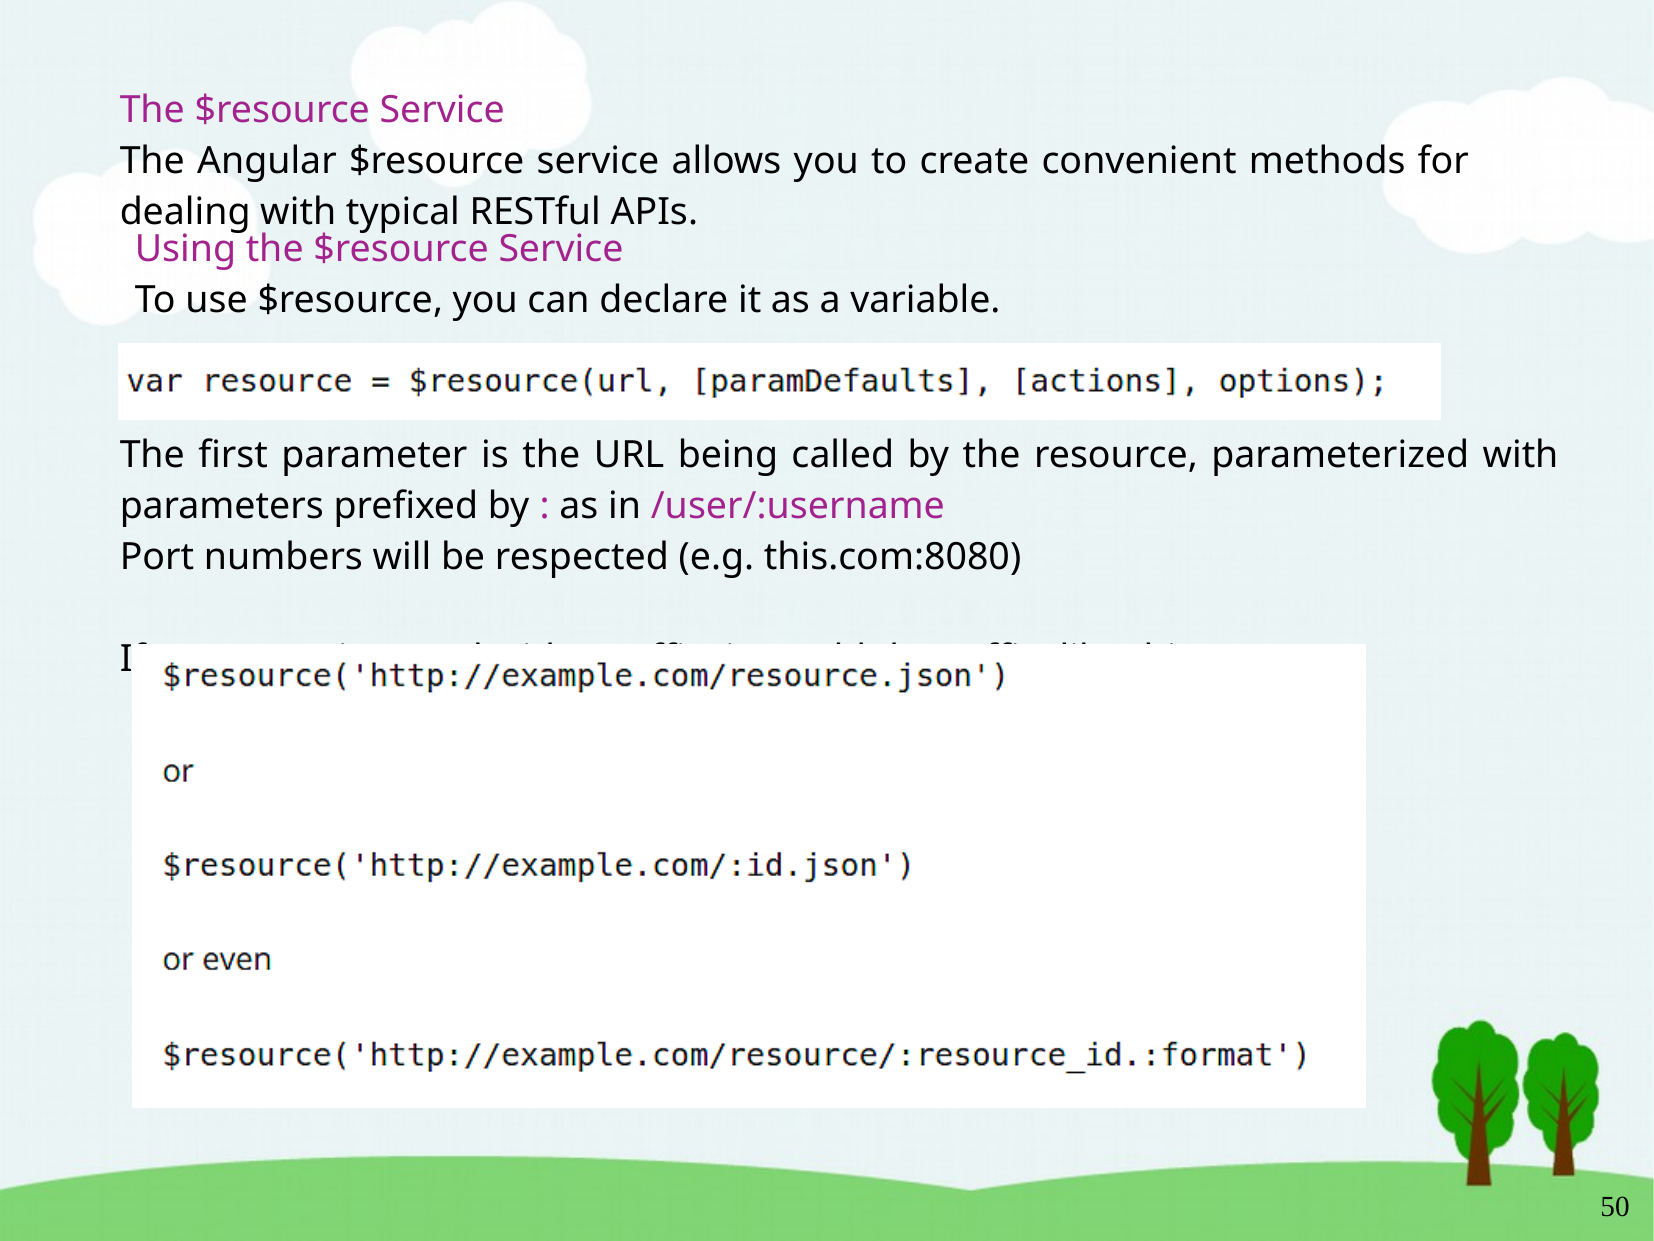

The $resource Service
The Angular $resource service allows you to create convenient methods for dealing with typical RESTful APIs.
Using the $resource Service
To use $resource, you can declare it as a variable.
The first parameter is the URL being called by the resource, parameterized with parameters prefixed by : as in /user/:username
Port numbers will be respected (e.g. this.com:8080)
If you are using a url with a suffix, just add the suffix, like this:
50